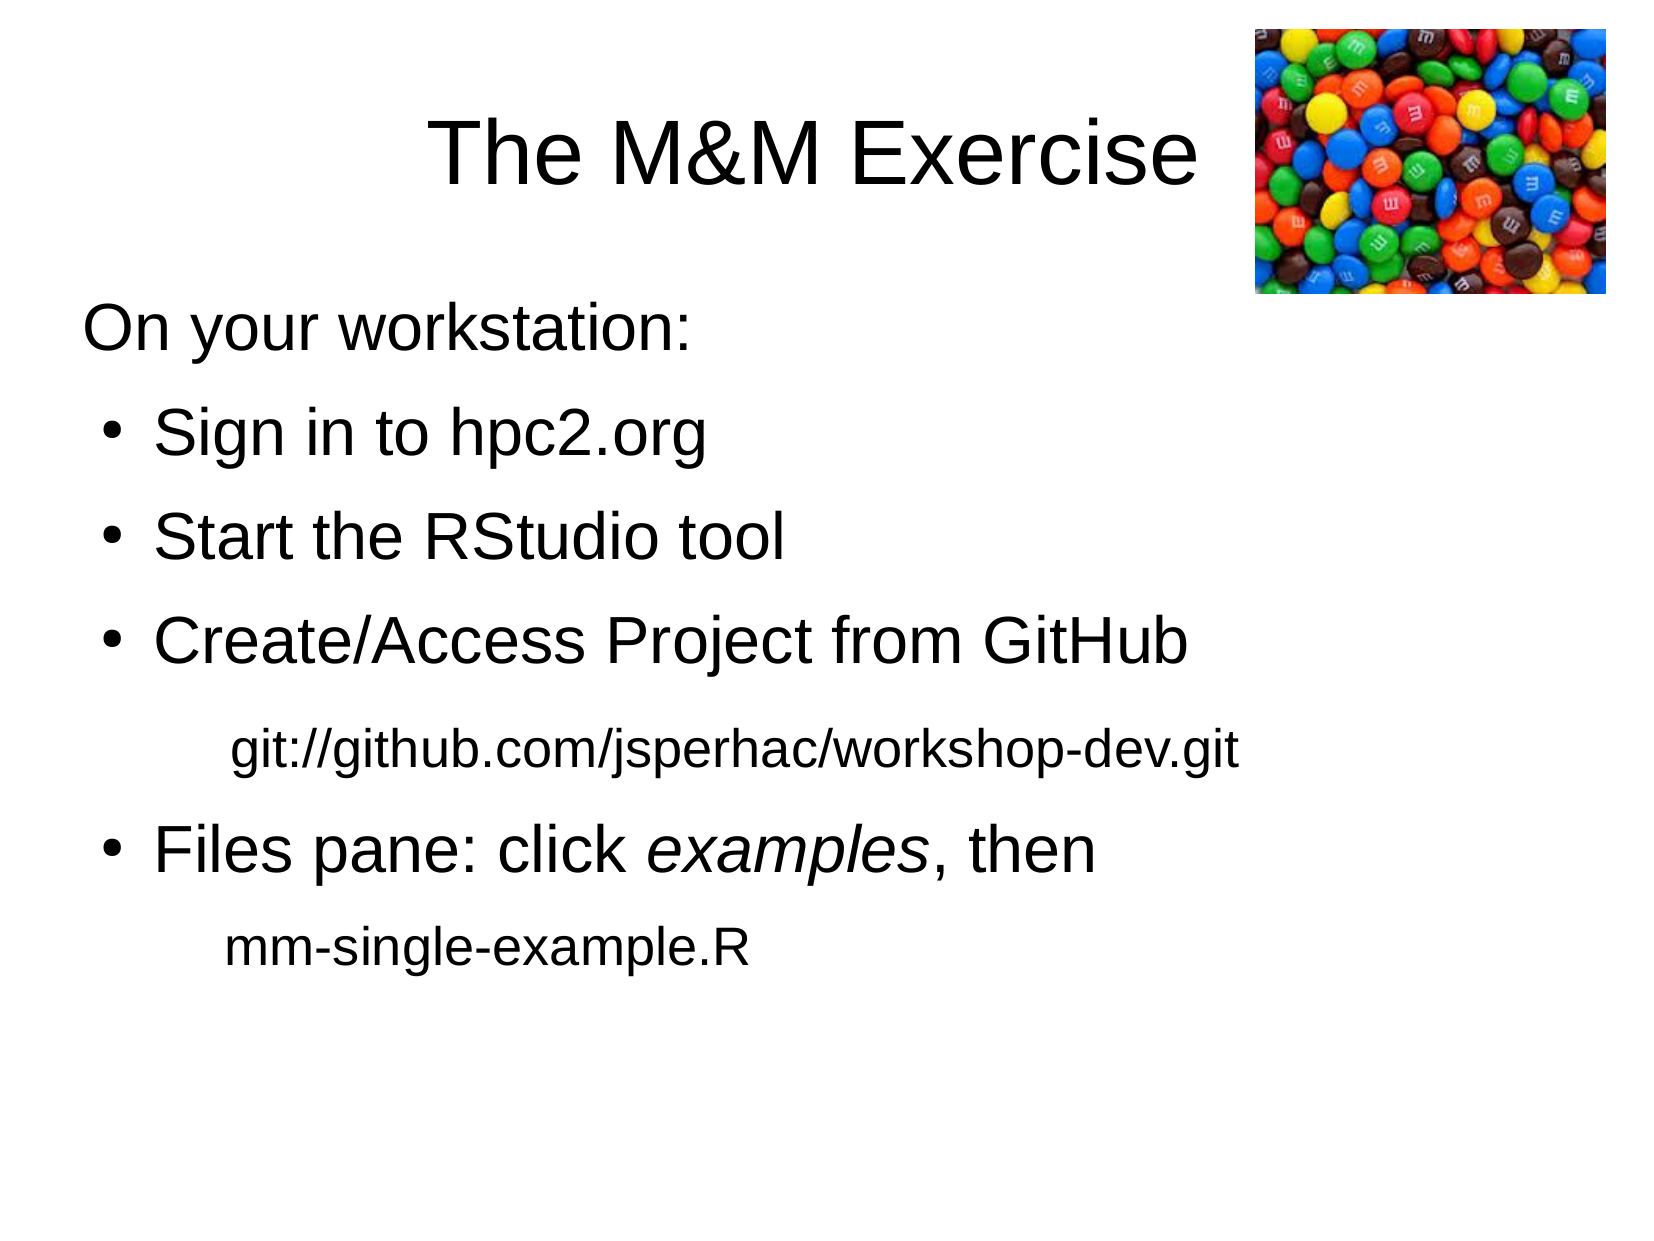

The M&M Exercise
# On your workstation:
Sign in to hpc2.org
Start the RStudio tool
Create/Access Project from GitHub
 git://github.com/jsperhac/workshop-dev.git
Files pane: click examples, then
mm-single-example.R